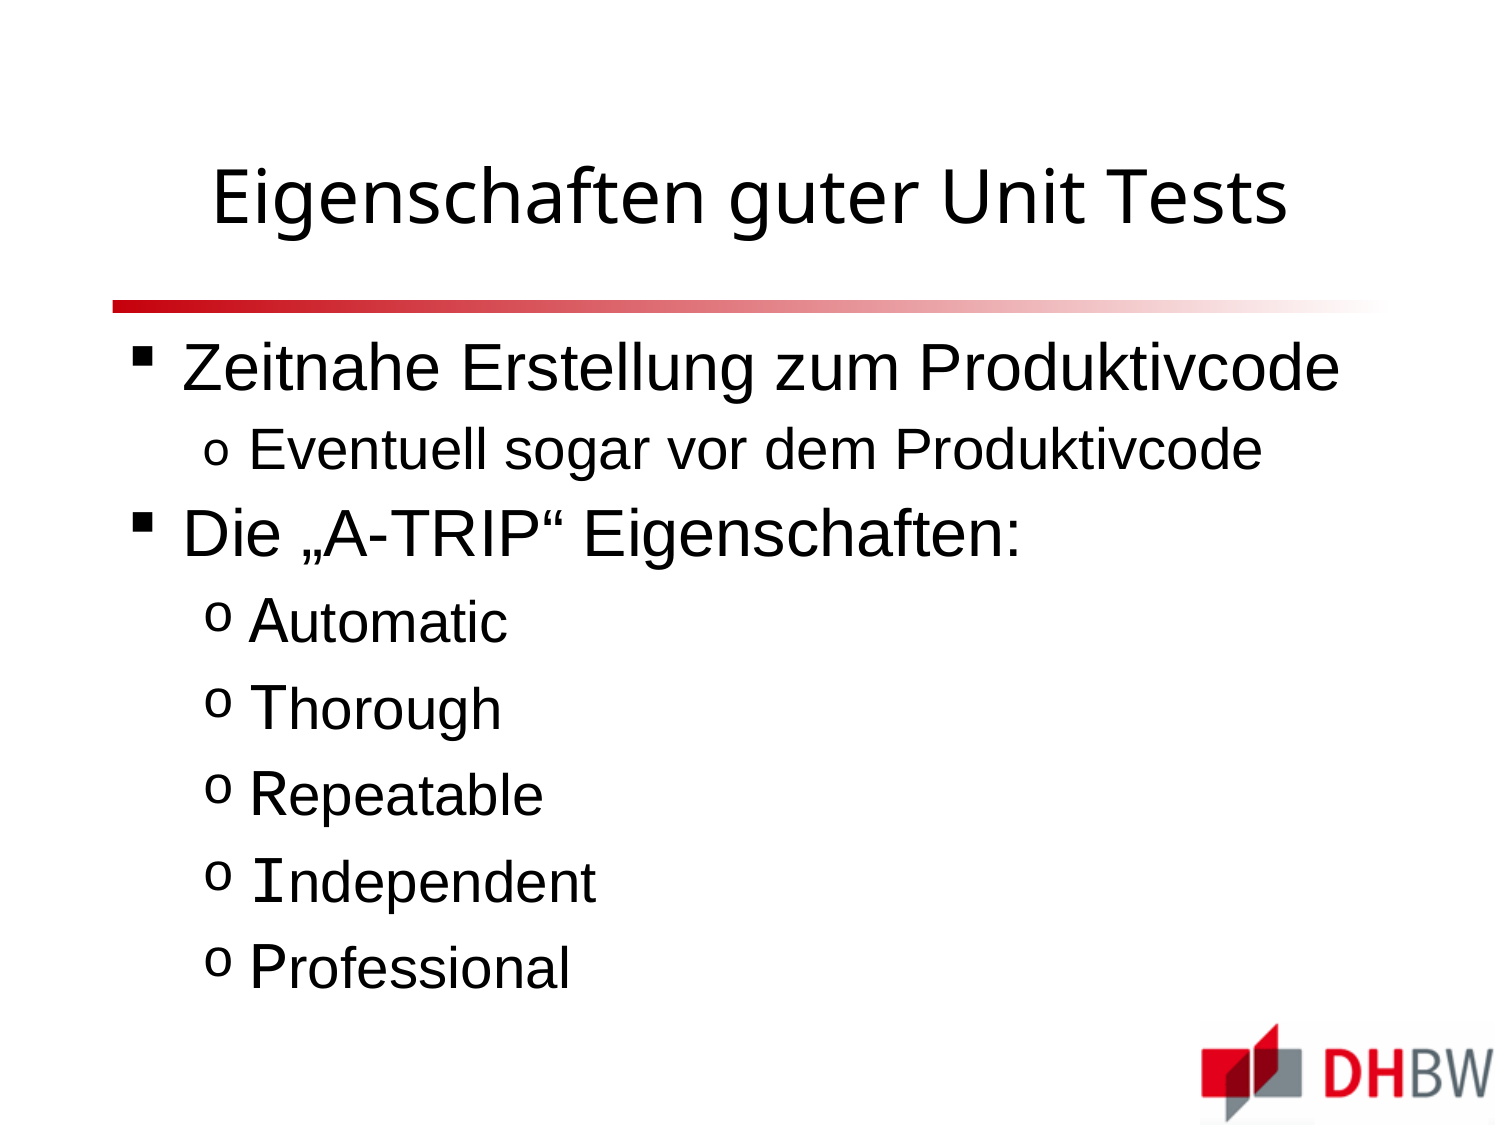

# Eigenschaften guter Unit Tests
Zeitnahe Erstellung zum Produktivcode
Eventuell sogar vor dem Produktivcode
Die „A-TRIP“ Eigenschaften:
Automatic
Thorough
Repeatable
Independent
Professional